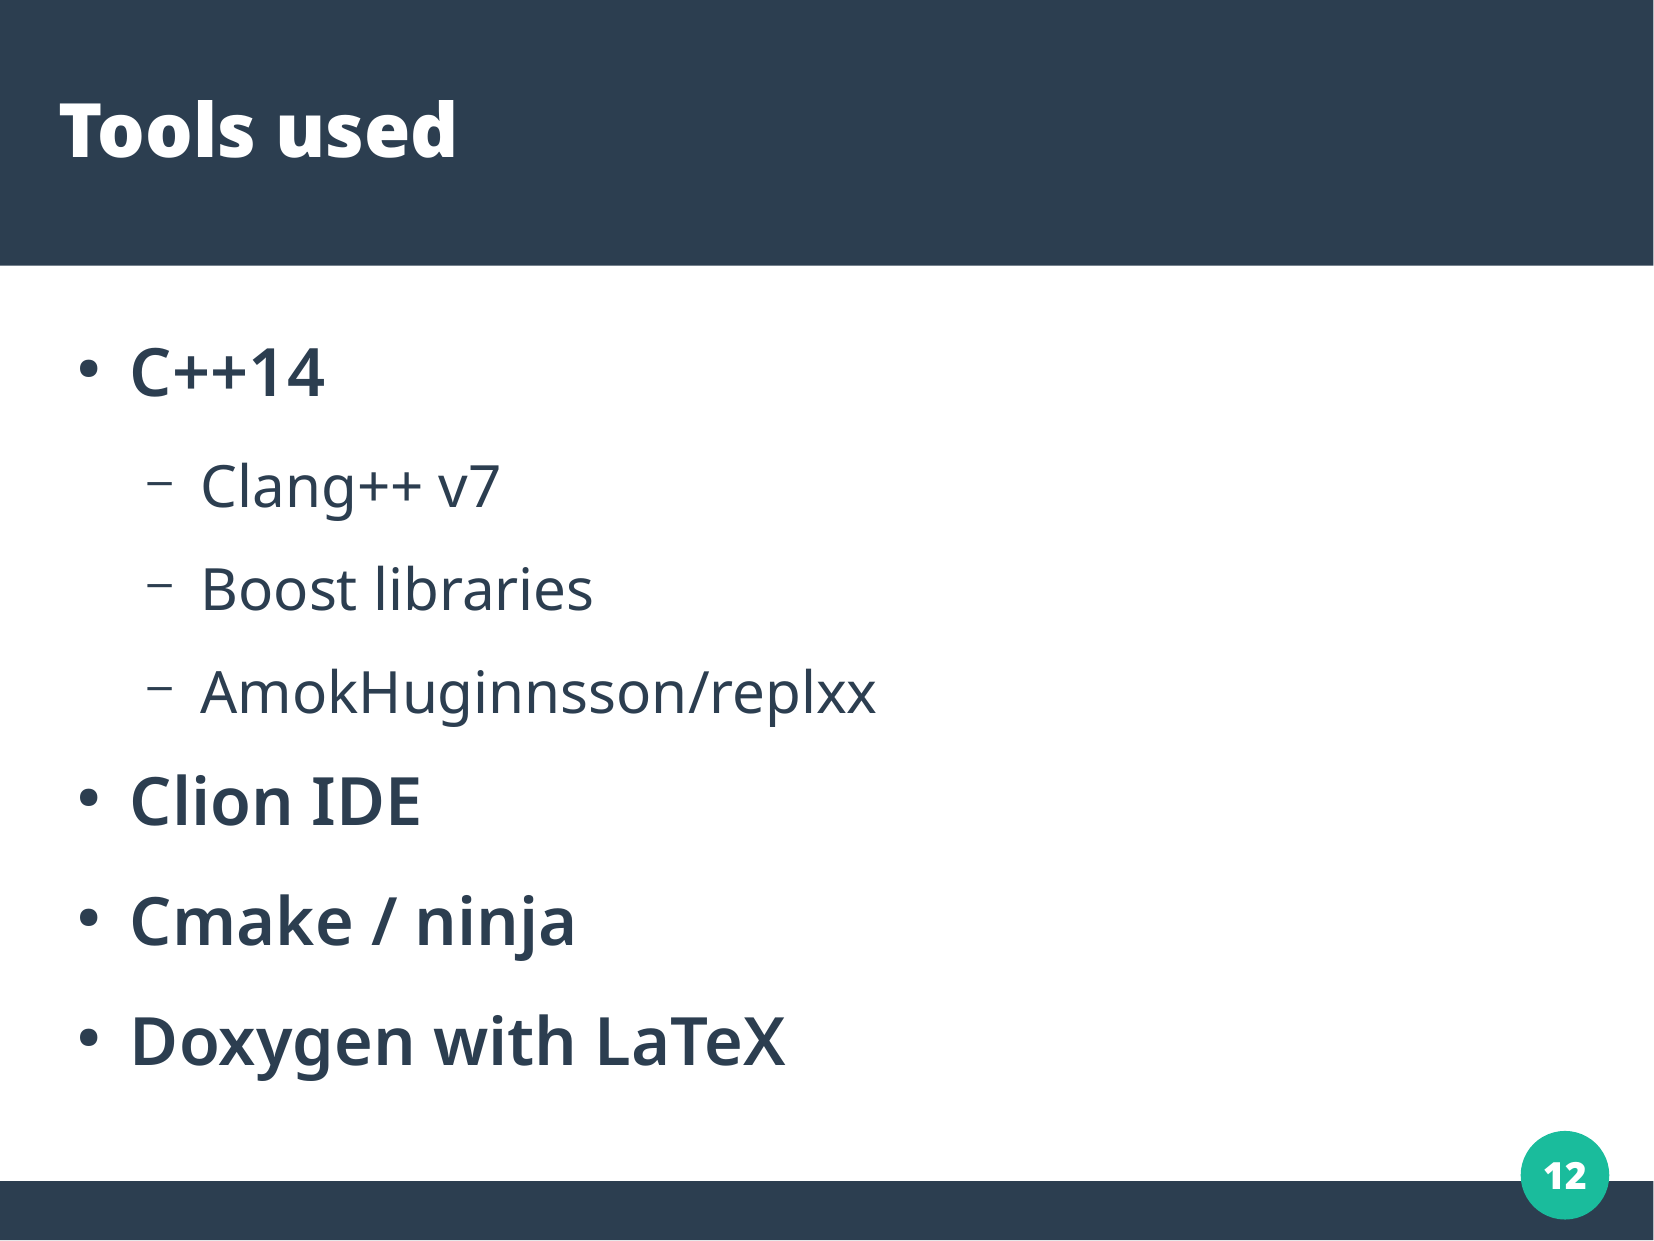

# Tools used
C++14
Clang++ v7
Boost libraries
AmokHuginnsson/replxx
Clion IDE
Cmake / ninja
Doxygen with LaTeX
12